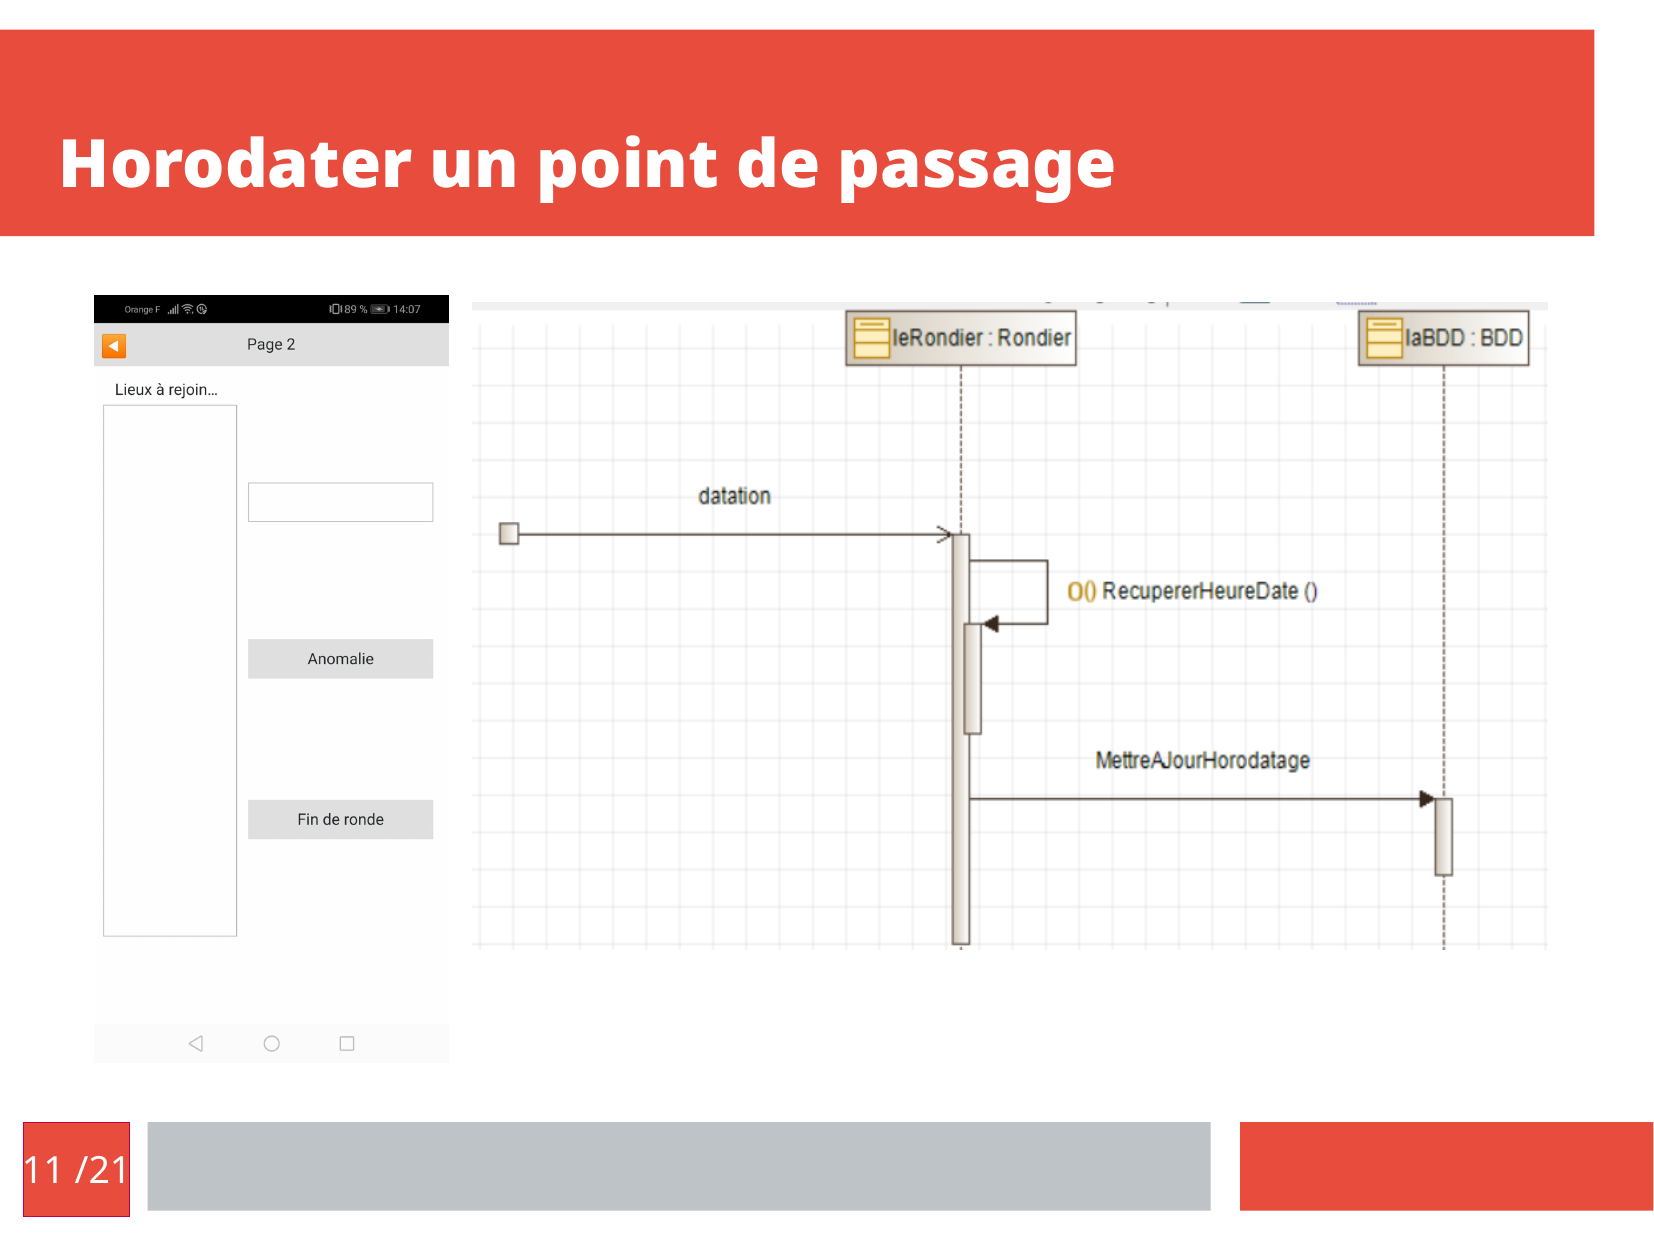

# Horodater un point de passage
11